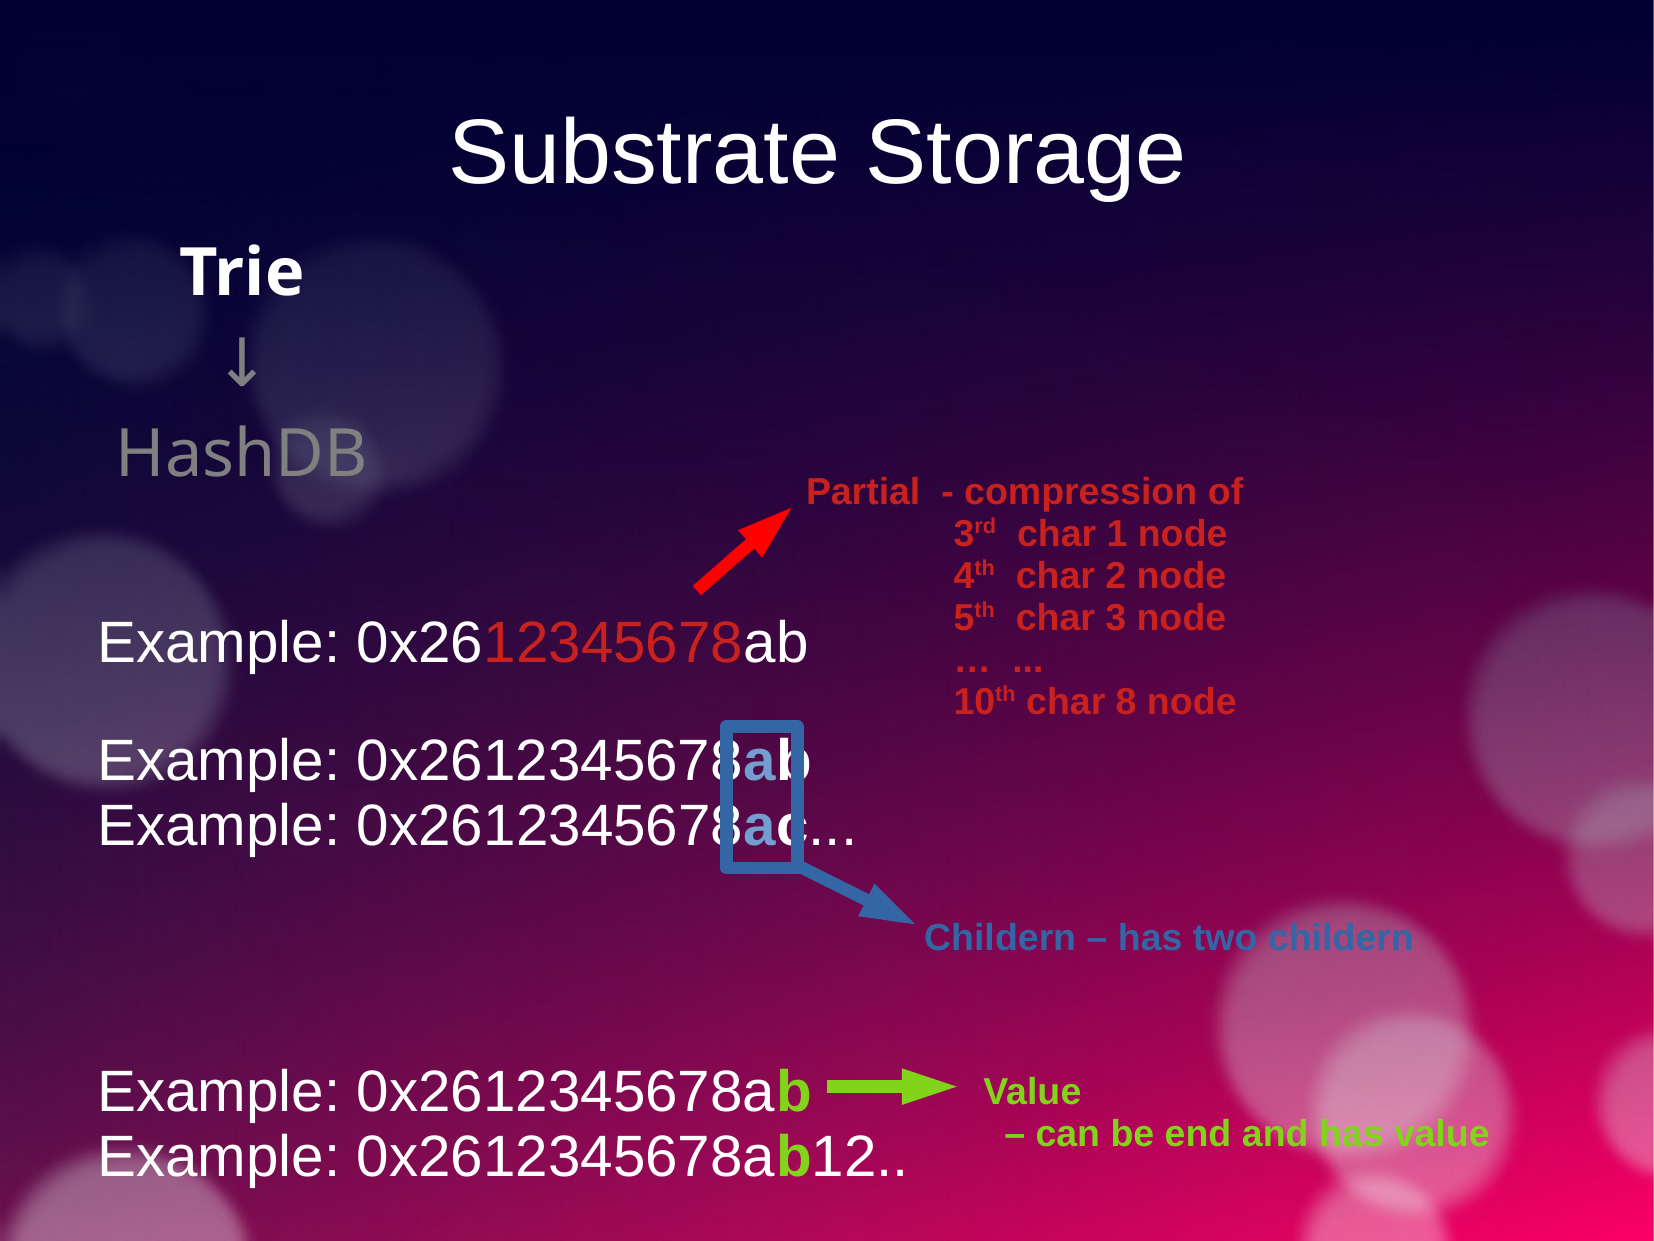

# Substrate Storage
Trie
↓
HashDB
Partial - compression of
		3rd char 1 node
		4th char 2 node
		5th char 3 node
		… ...
		10th char 8 node
Example: 0x2612345678ab
Example: 0x2612345678ab
Example: 0x2612345678ac...
Childern – has two childern
Example: 0x2612345678ab
Example: 0x2612345678ab12..
Value
 – can be end and has value